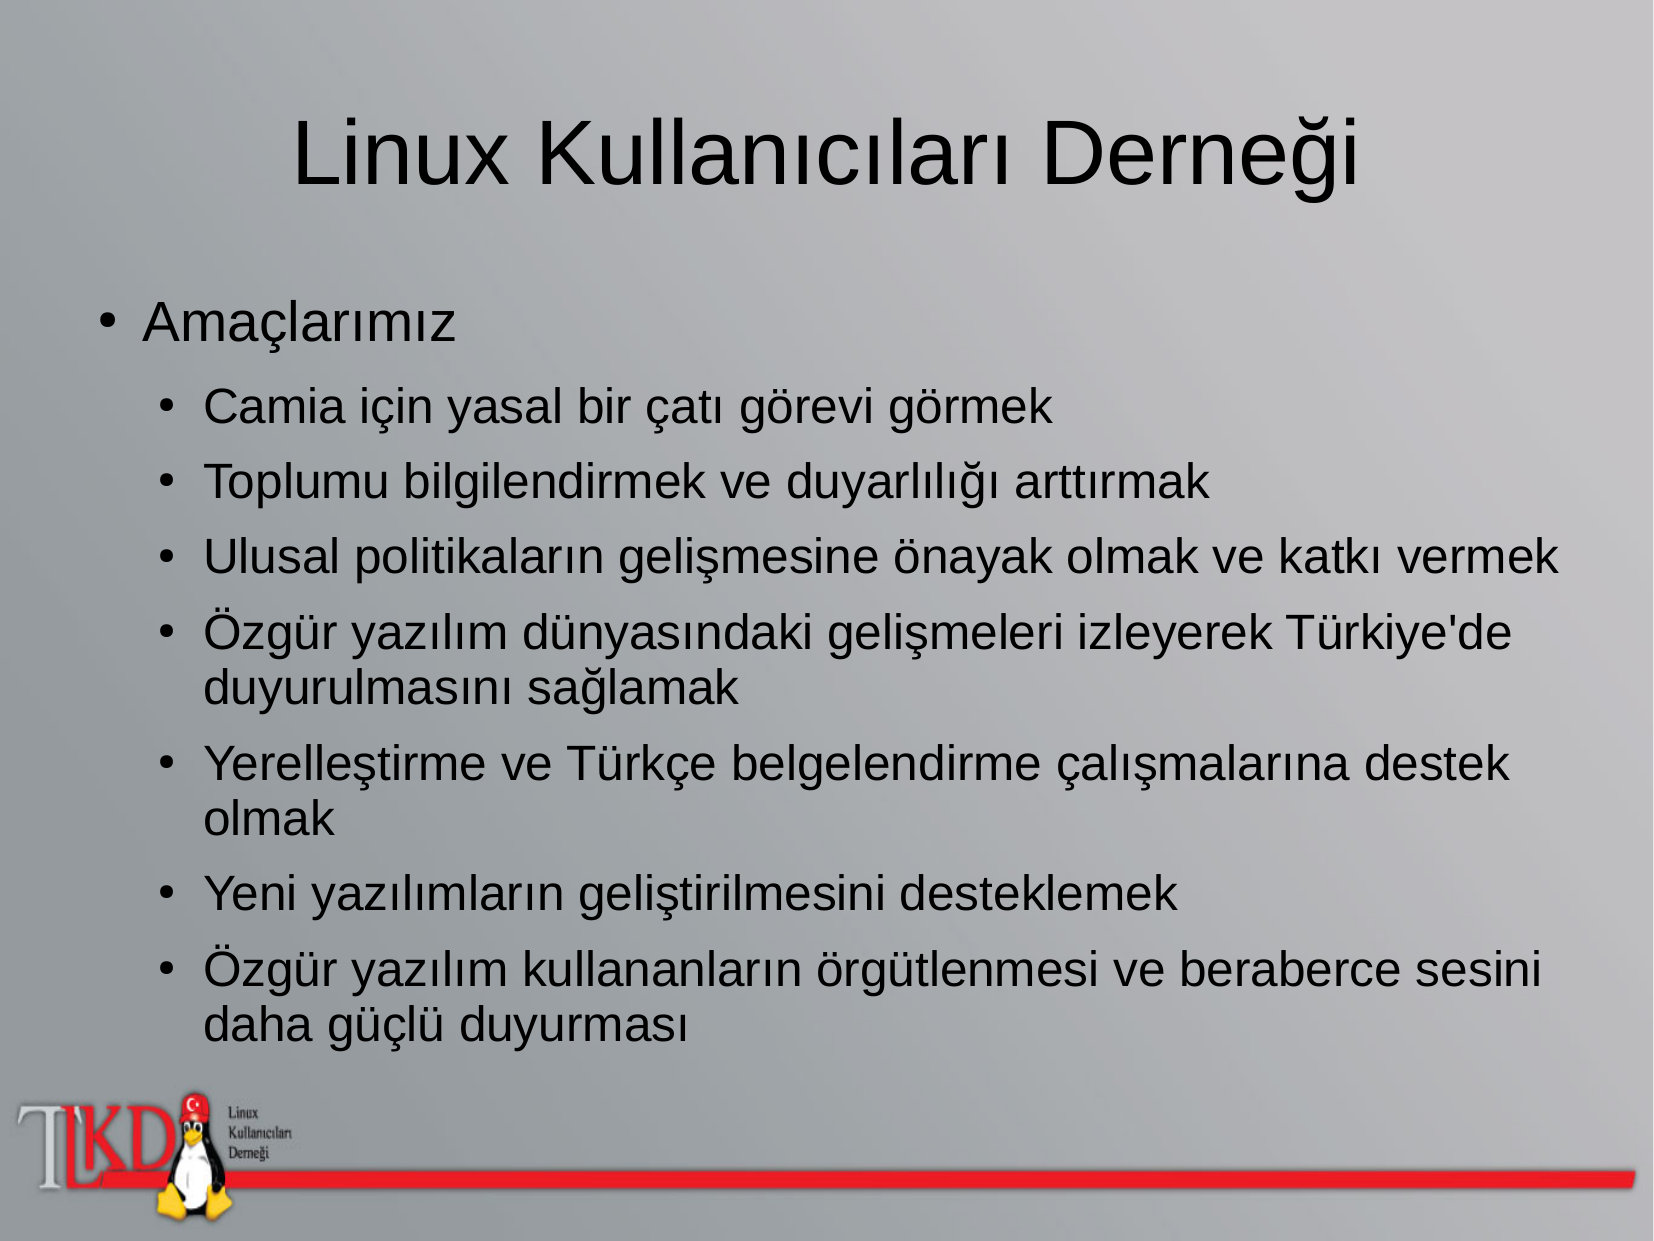

# Linux Kullanıcıları Derneği
Amaçlarımız
Camia için yasal bir çatı görevi görmek
Toplumu bilgilendirmek ve duyarlılığı arttırmak
Ulusal politikaların gelişmesine önayak olmak ve katkı vermek
Özgür yazılım dünyasındaki gelişmeleri izleyerek Türkiye'de duyurulmasını sağlamak
Yerelleştirme ve Türkçe belgelendirme çalışmalarına destek olmak
Yeni yazılımların geliştirilmesini desteklemek
Özgür yazılım kullananların örgütlenmesi ve beraberce sesini daha güçlü duyurması